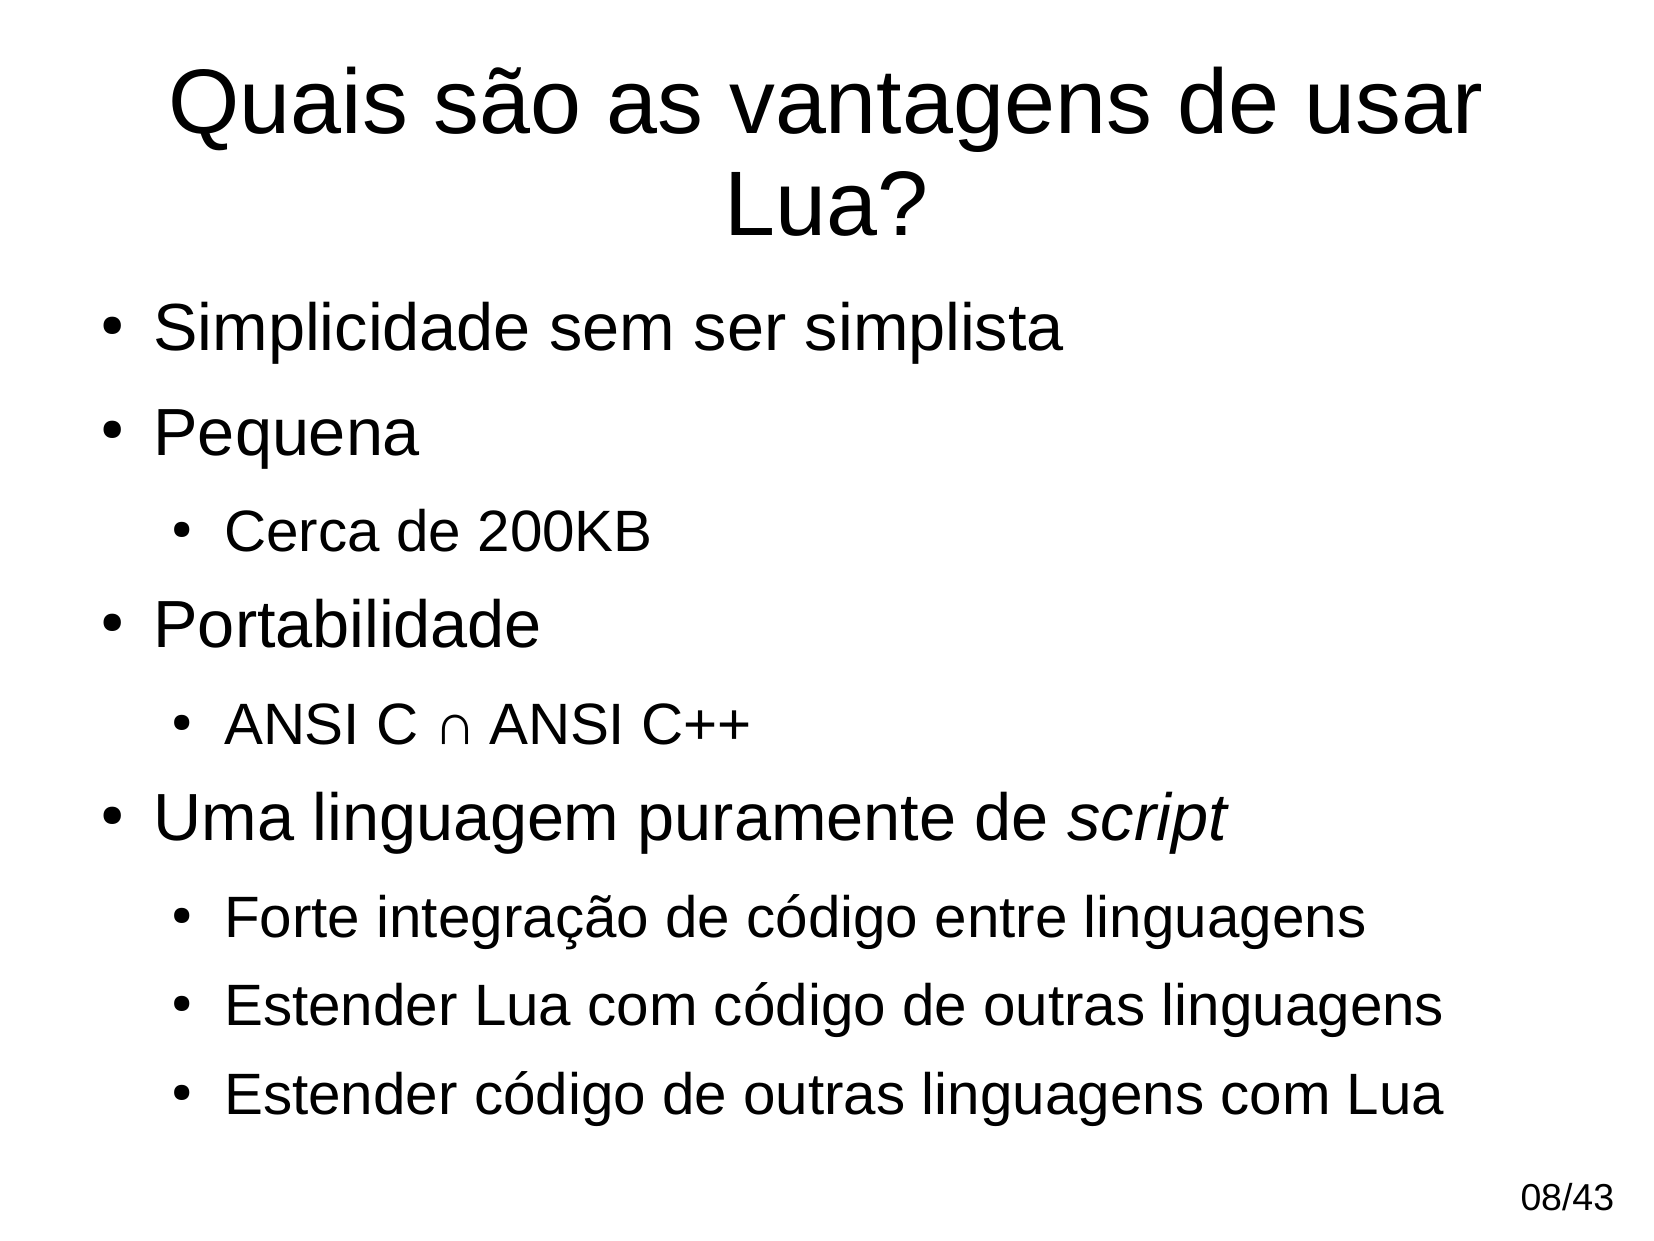

# Quais são as vantagens de usar Lua?
Simplicidade sem ser simplista
Pequena
Cerca de 200KB
Portabilidade
ANSI C ∩ ANSI C++
Uma linguagem puramente de script
Forte integração de código entre linguagens
Estender Lua com código de outras linguagens
Estender código de outras linguagens com Lua
 08/43